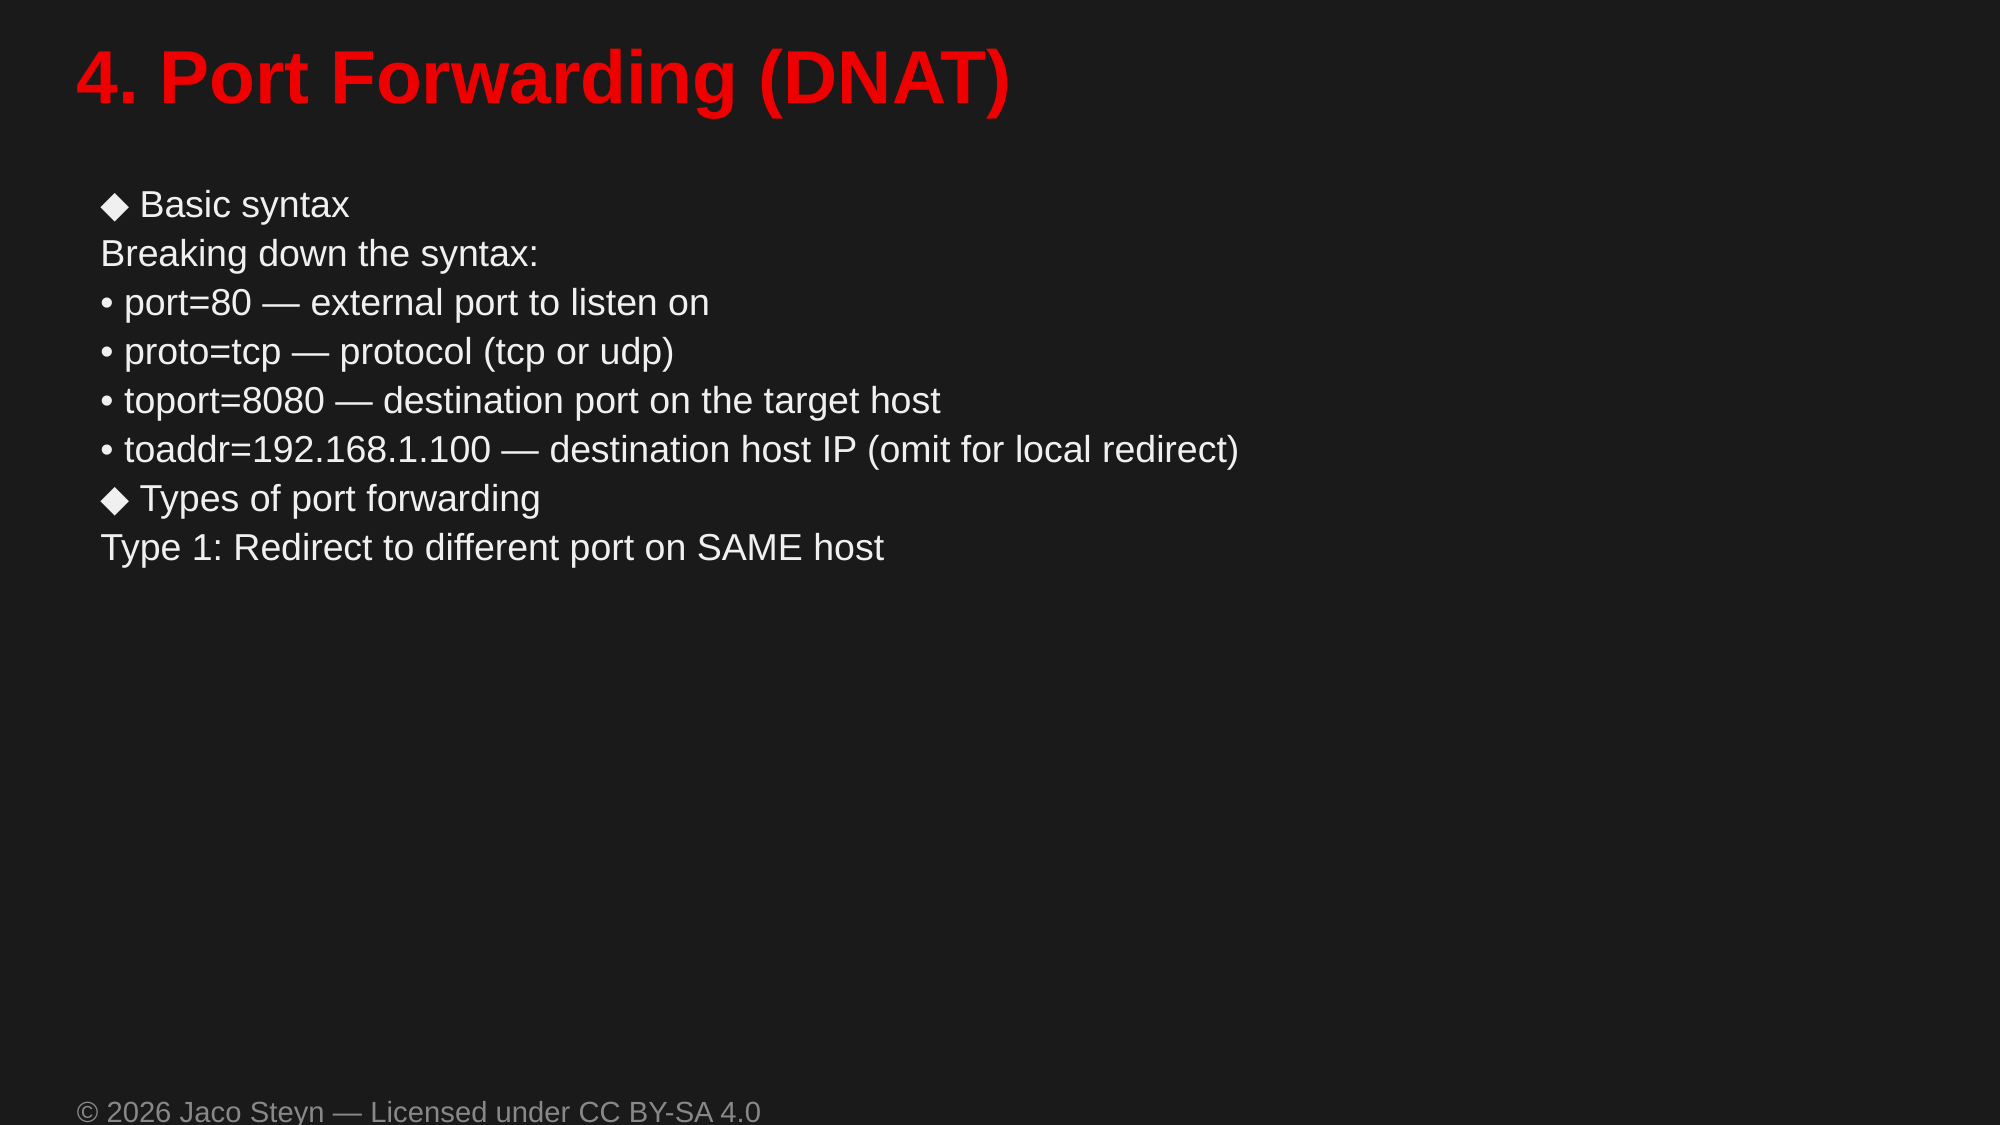

4. Port Forwarding (DNAT)
◆ Basic syntax
Breaking down the syntax:
• port=80 — external port to listen on
• proto=tcp — protocol (tcp or udp)
• toport=8080 — destination port on the target host
• toaddr=192.168.1.100 — destination host IP (omit for local redirect)
◆ Types of port forwarding
Type 1: Redirect to different port on SAME host
© 2026 Jaco Steyn — Licensed under CC BY-SA 4.0